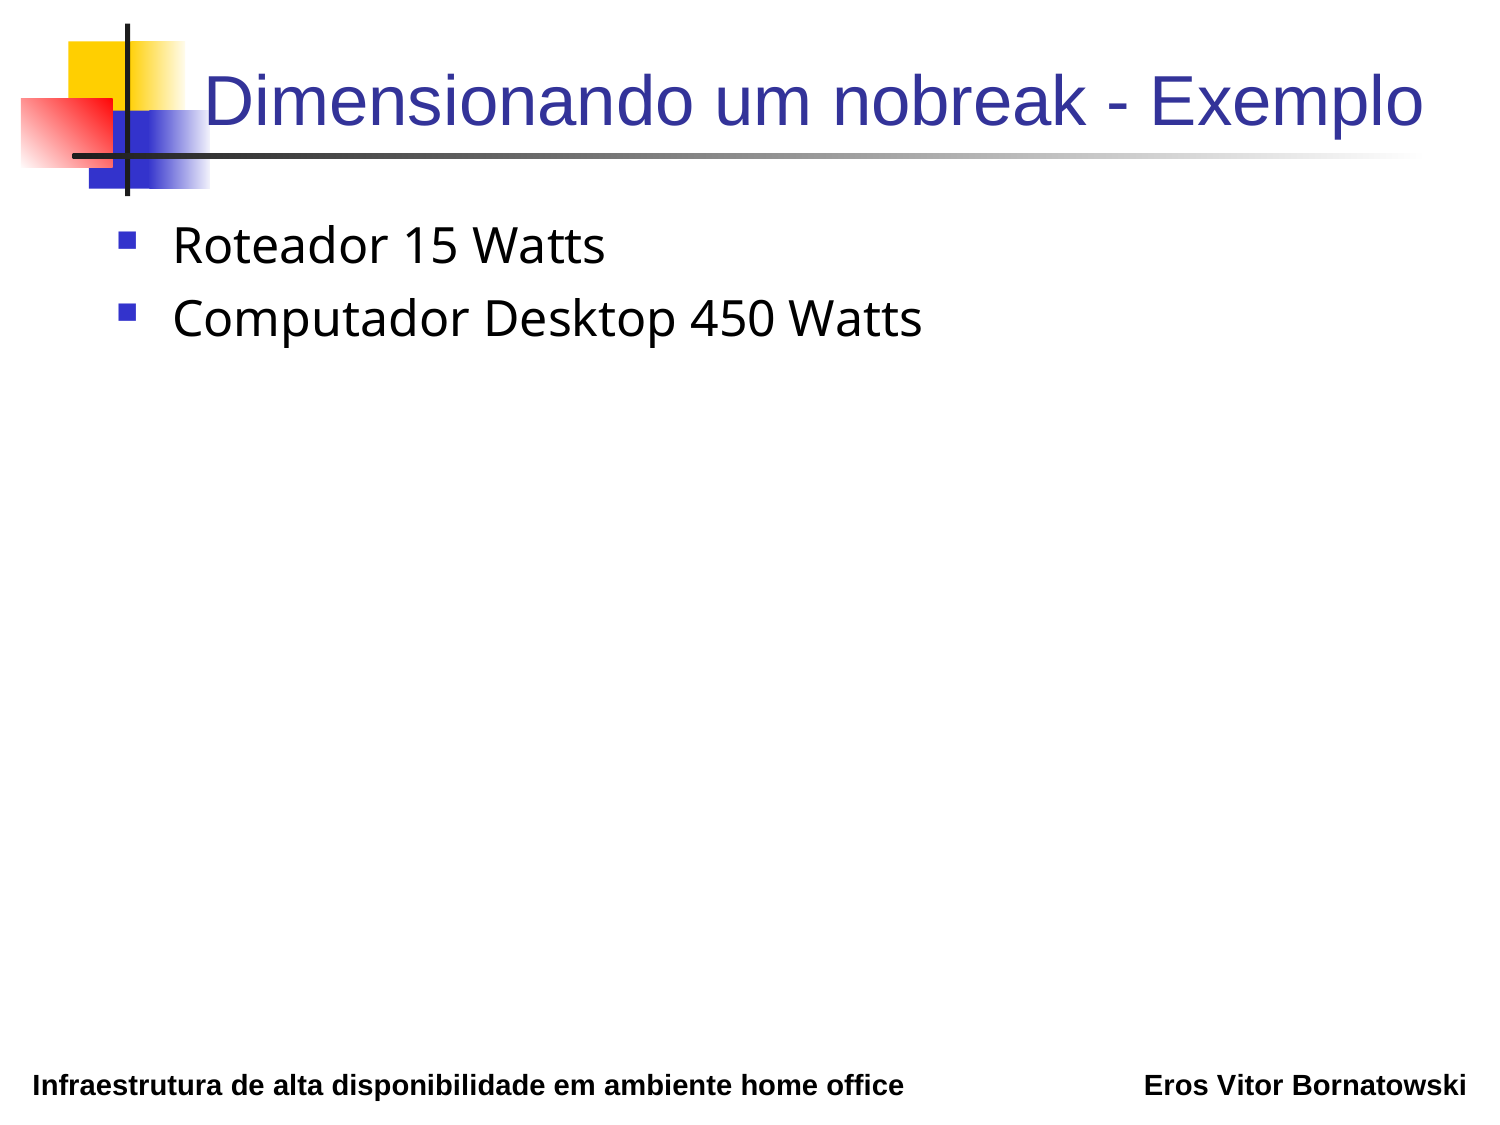

# Dimensionando um nobreak - Exemplo
Roteador 15 Watts
Computador Desktop 450 Watts